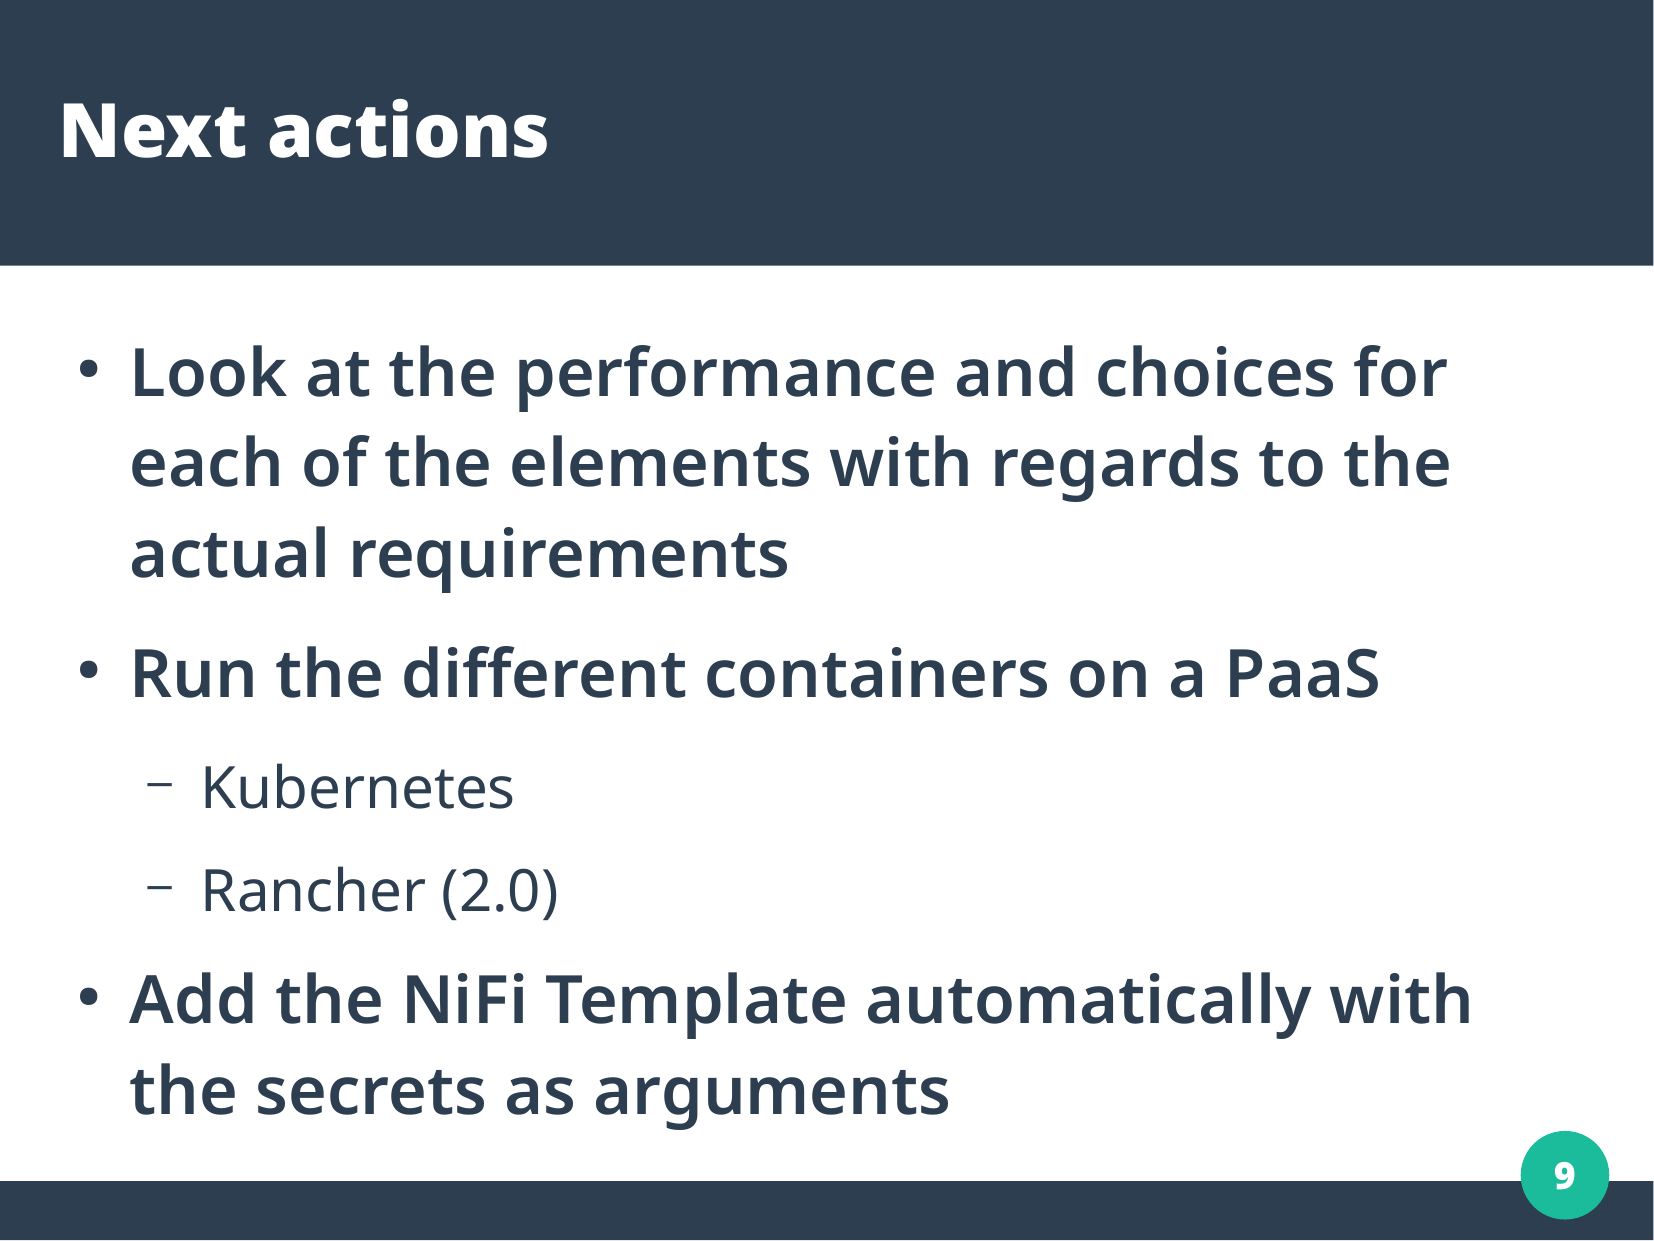

# Next actions
Look at the performance and choices for each of the elements with regards to the actual requirements
Run the different containers on a PaaS
Kubernetes
Rancher (2.0)
Add the NiFi Template automatically with the secrets as arguments
9